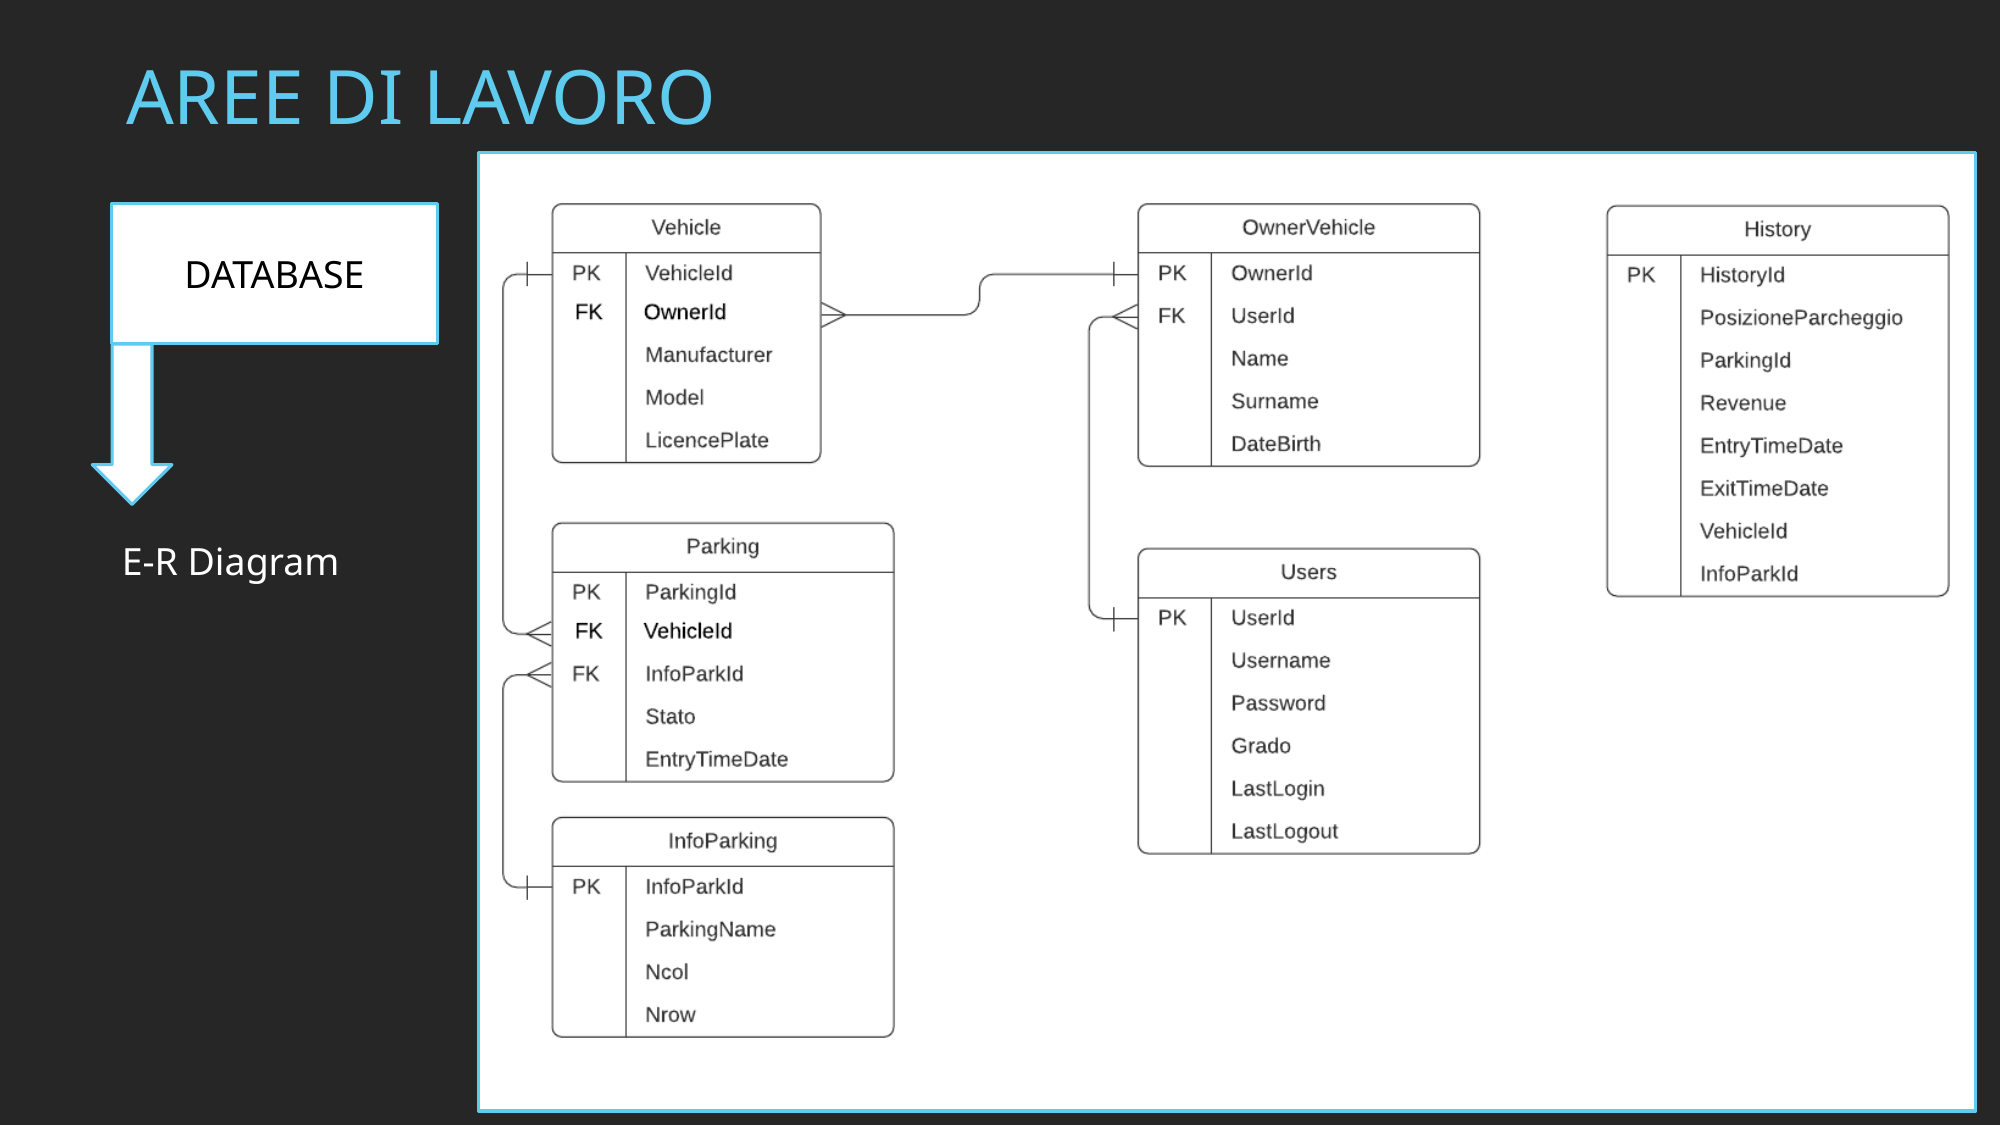

# AREE DI LAVORO
DATABASE
E-R Diagram